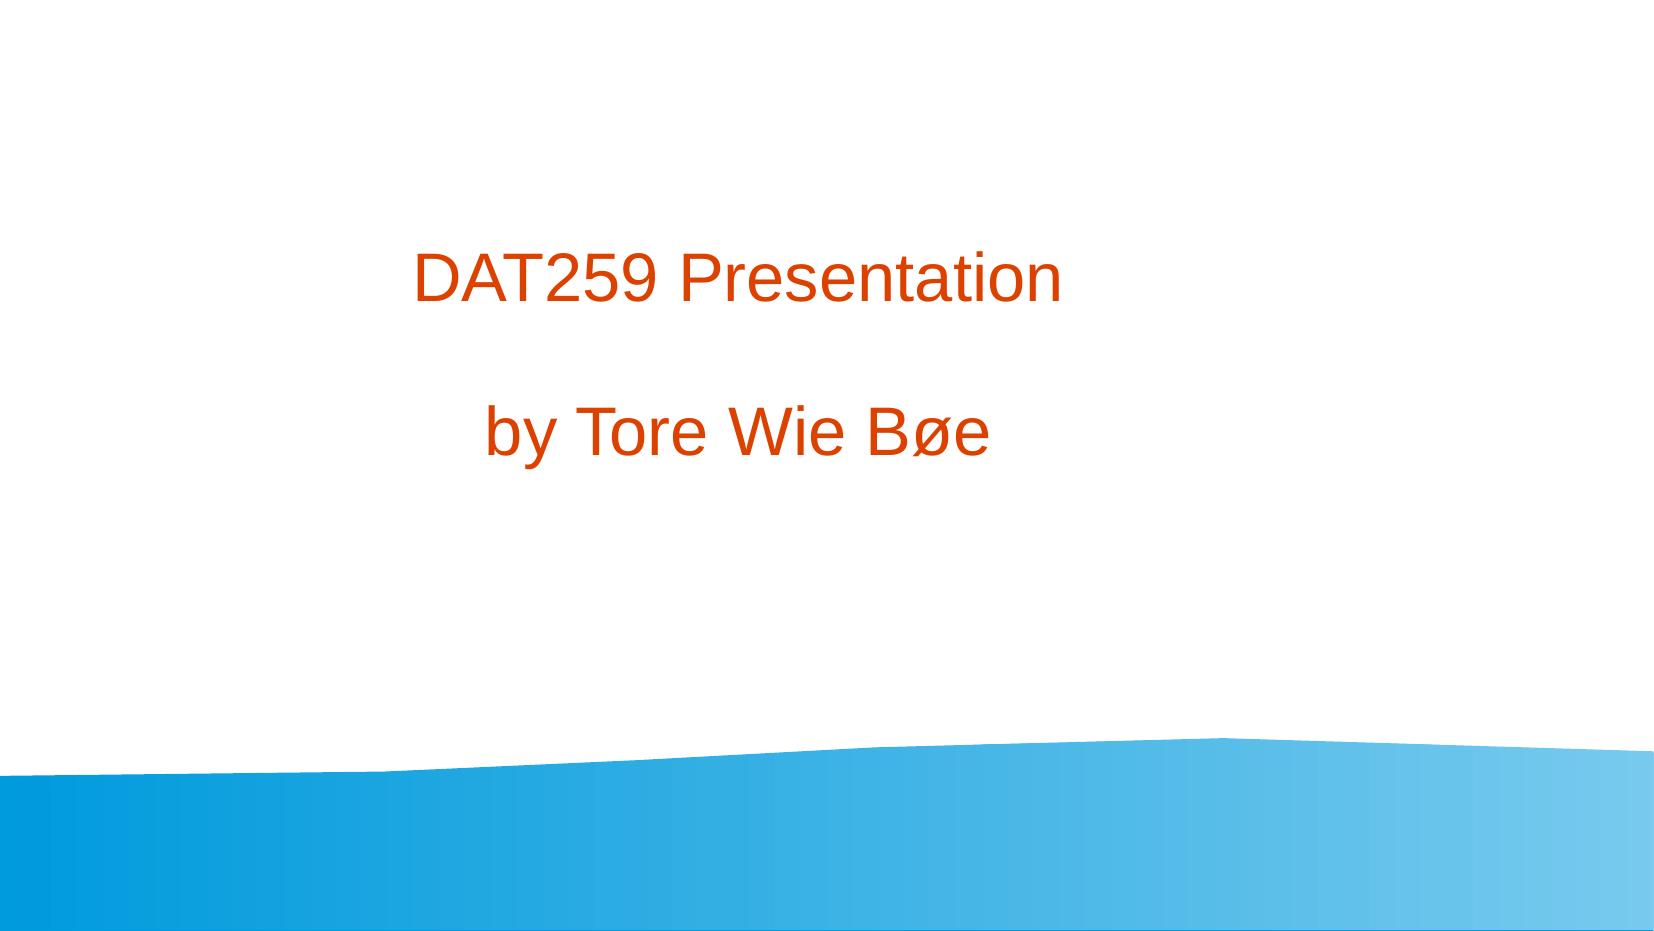

# DAT259 Presentation by Tore Wie Bøe